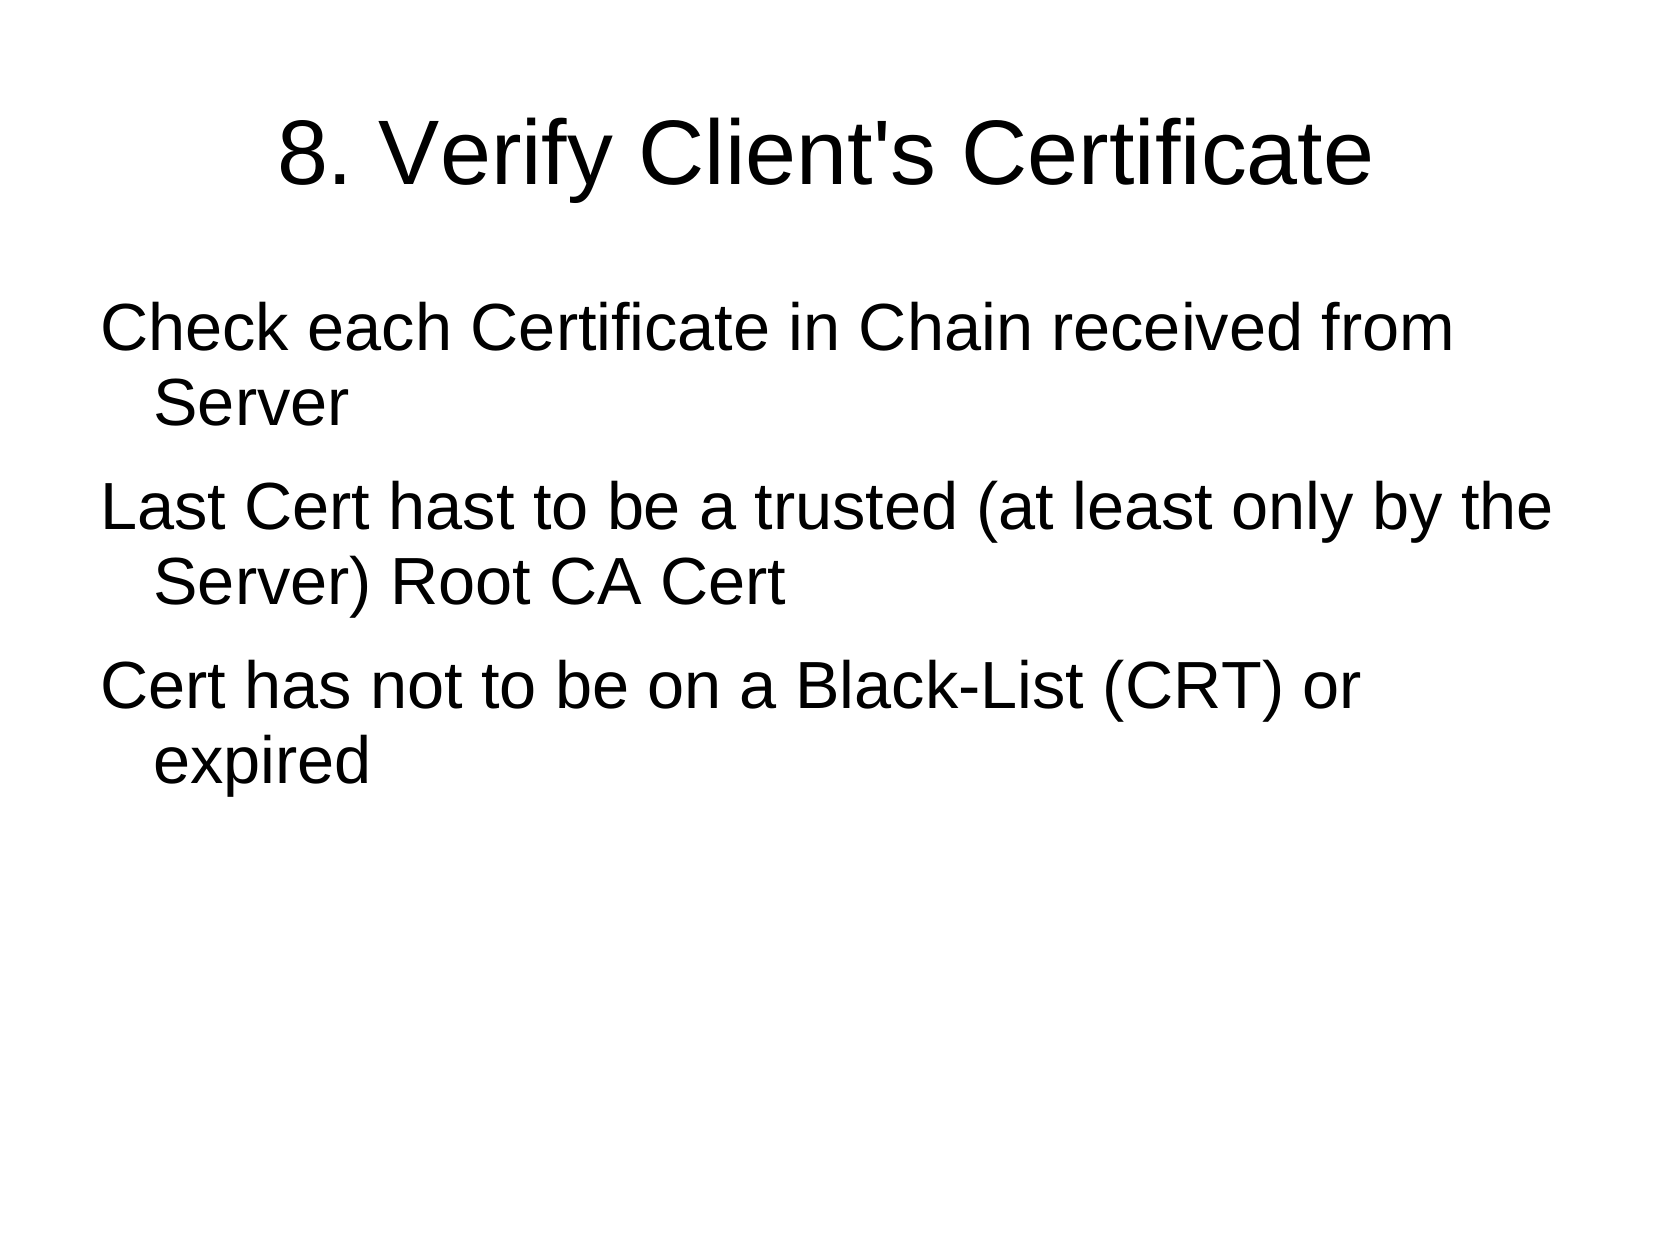

# 8. Verify Client's Certificate
Check each Certificate in Chain received from Server
Last Cert hast to be a trusted (at least only by the Server) Root CA Cert
Cert has not to be on a Black-List (CRT) or expired